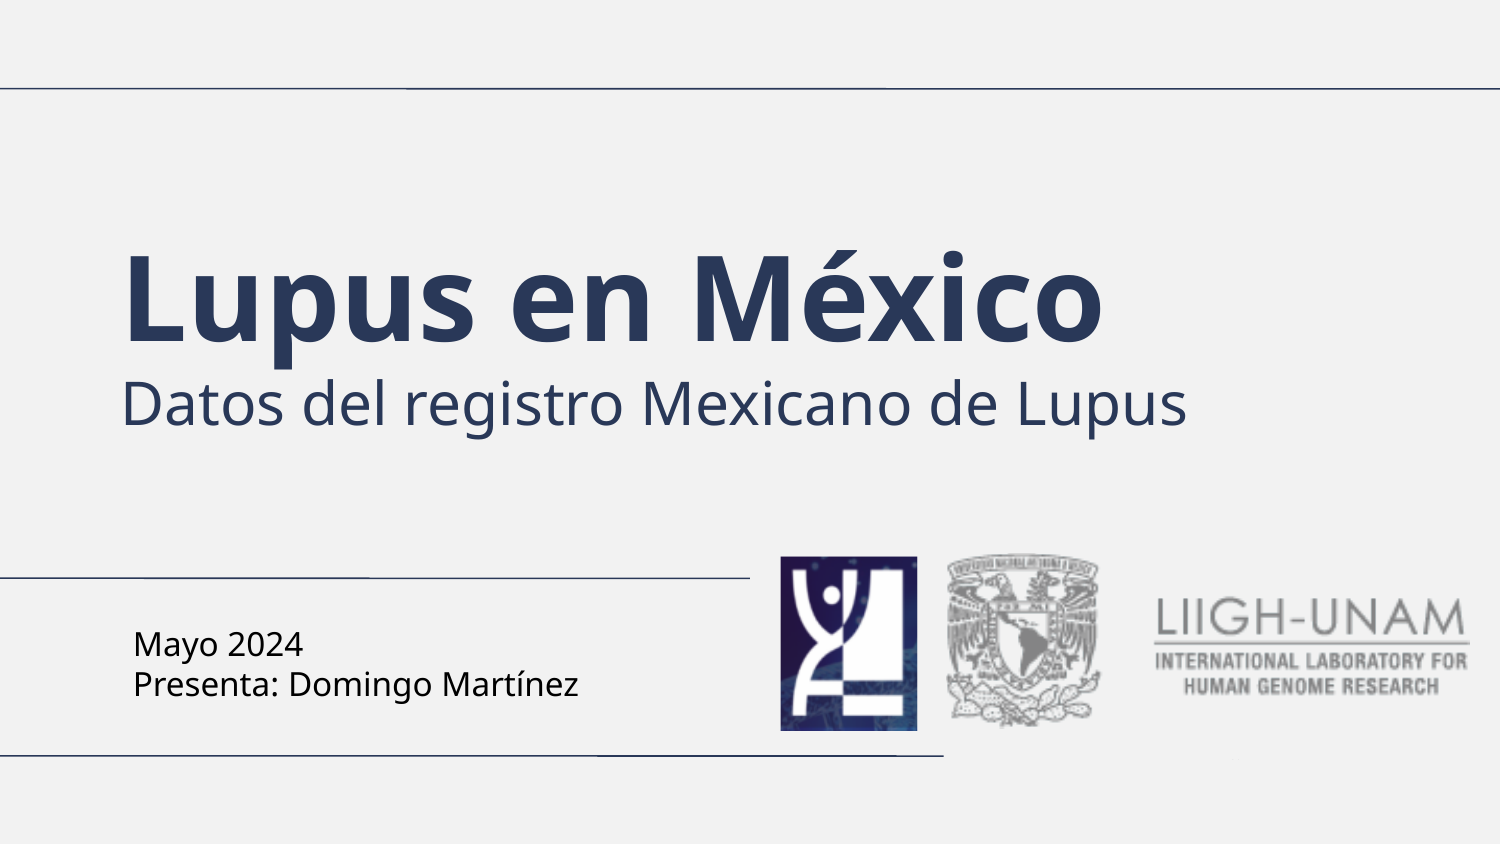

# Lupus en México Datos del registro Mexicano de Lupus
Mayo 2024
Presenta: Domingo Martínez